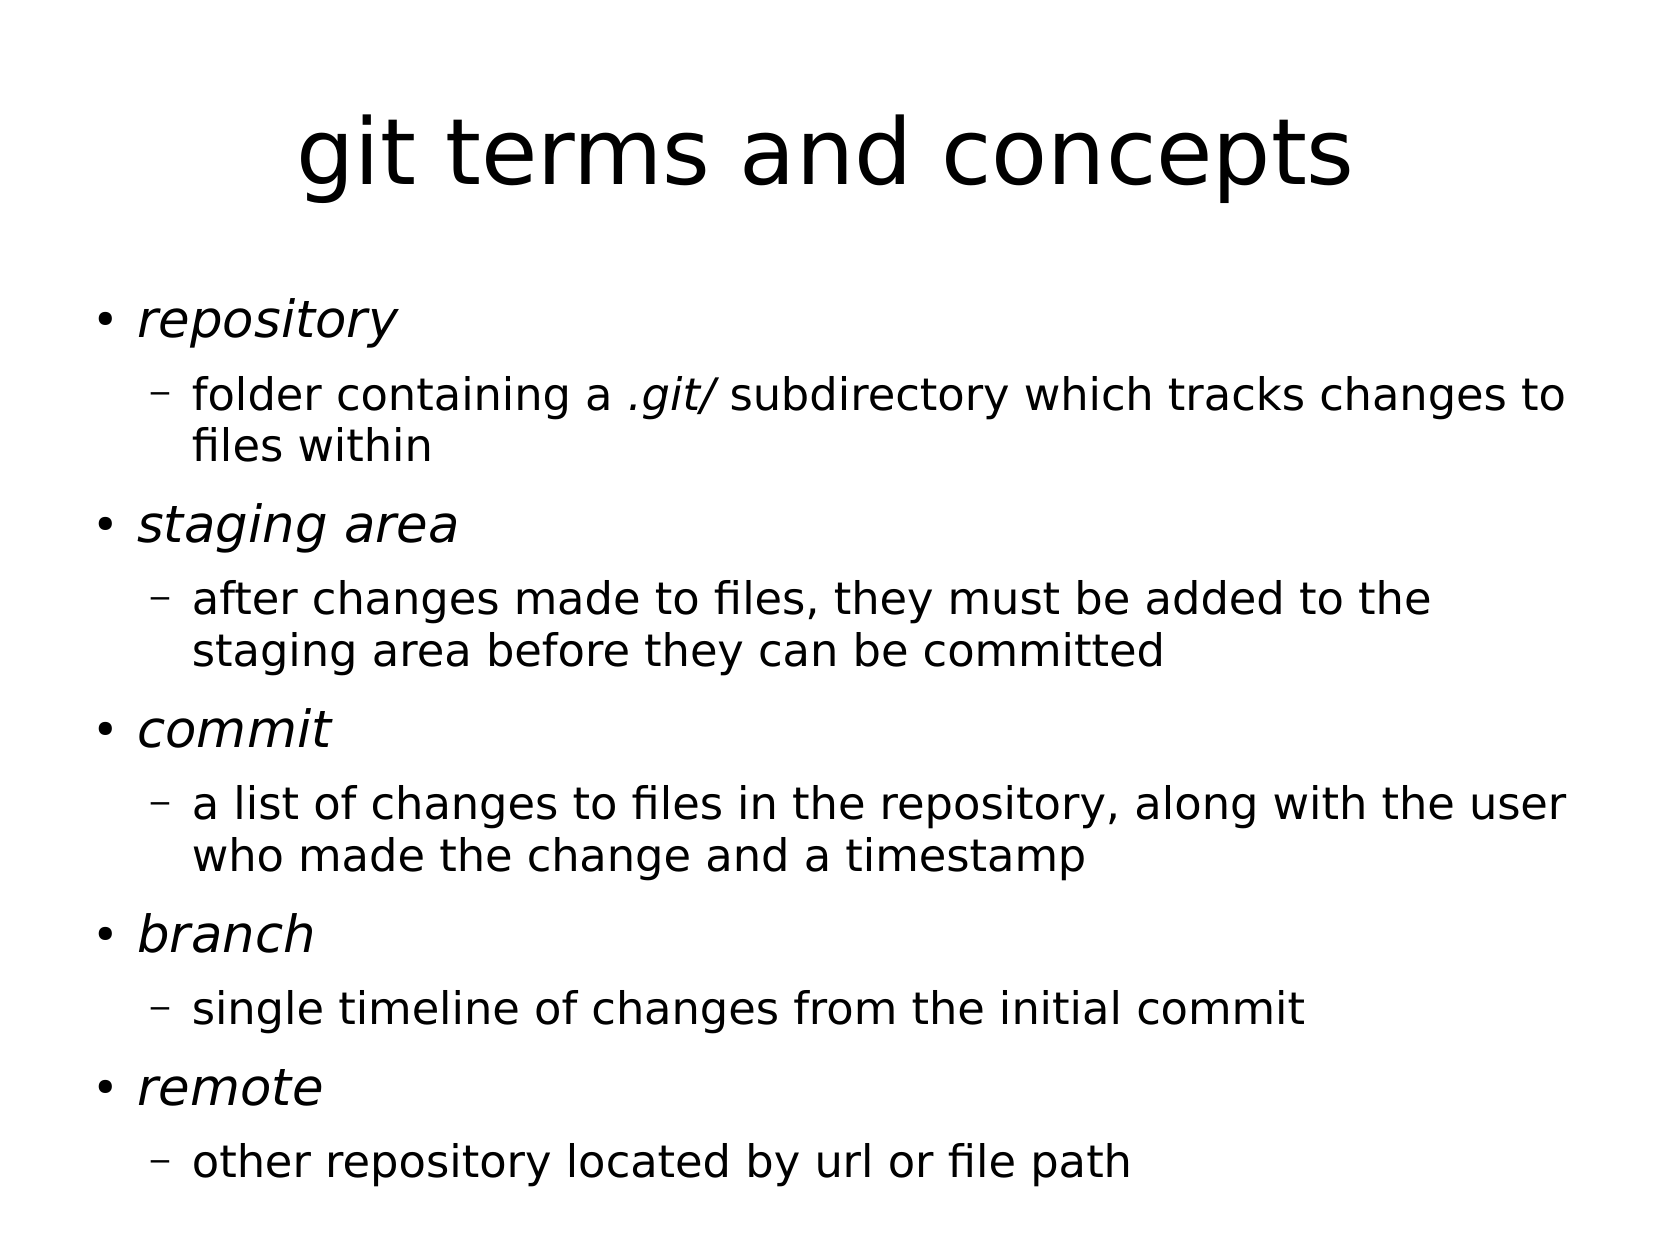

# git terms and concepts
repository
folder containing a .git/ subdirectory which tracks changes to files within
staging area
after changes made to files, they must be added to the staging area before they can be committed
commit
a list of changes to files in the repository, along with the user who made the change and a timestamp
branch
single timeline of changes from the initial commit
remote
other repository located by url or file path